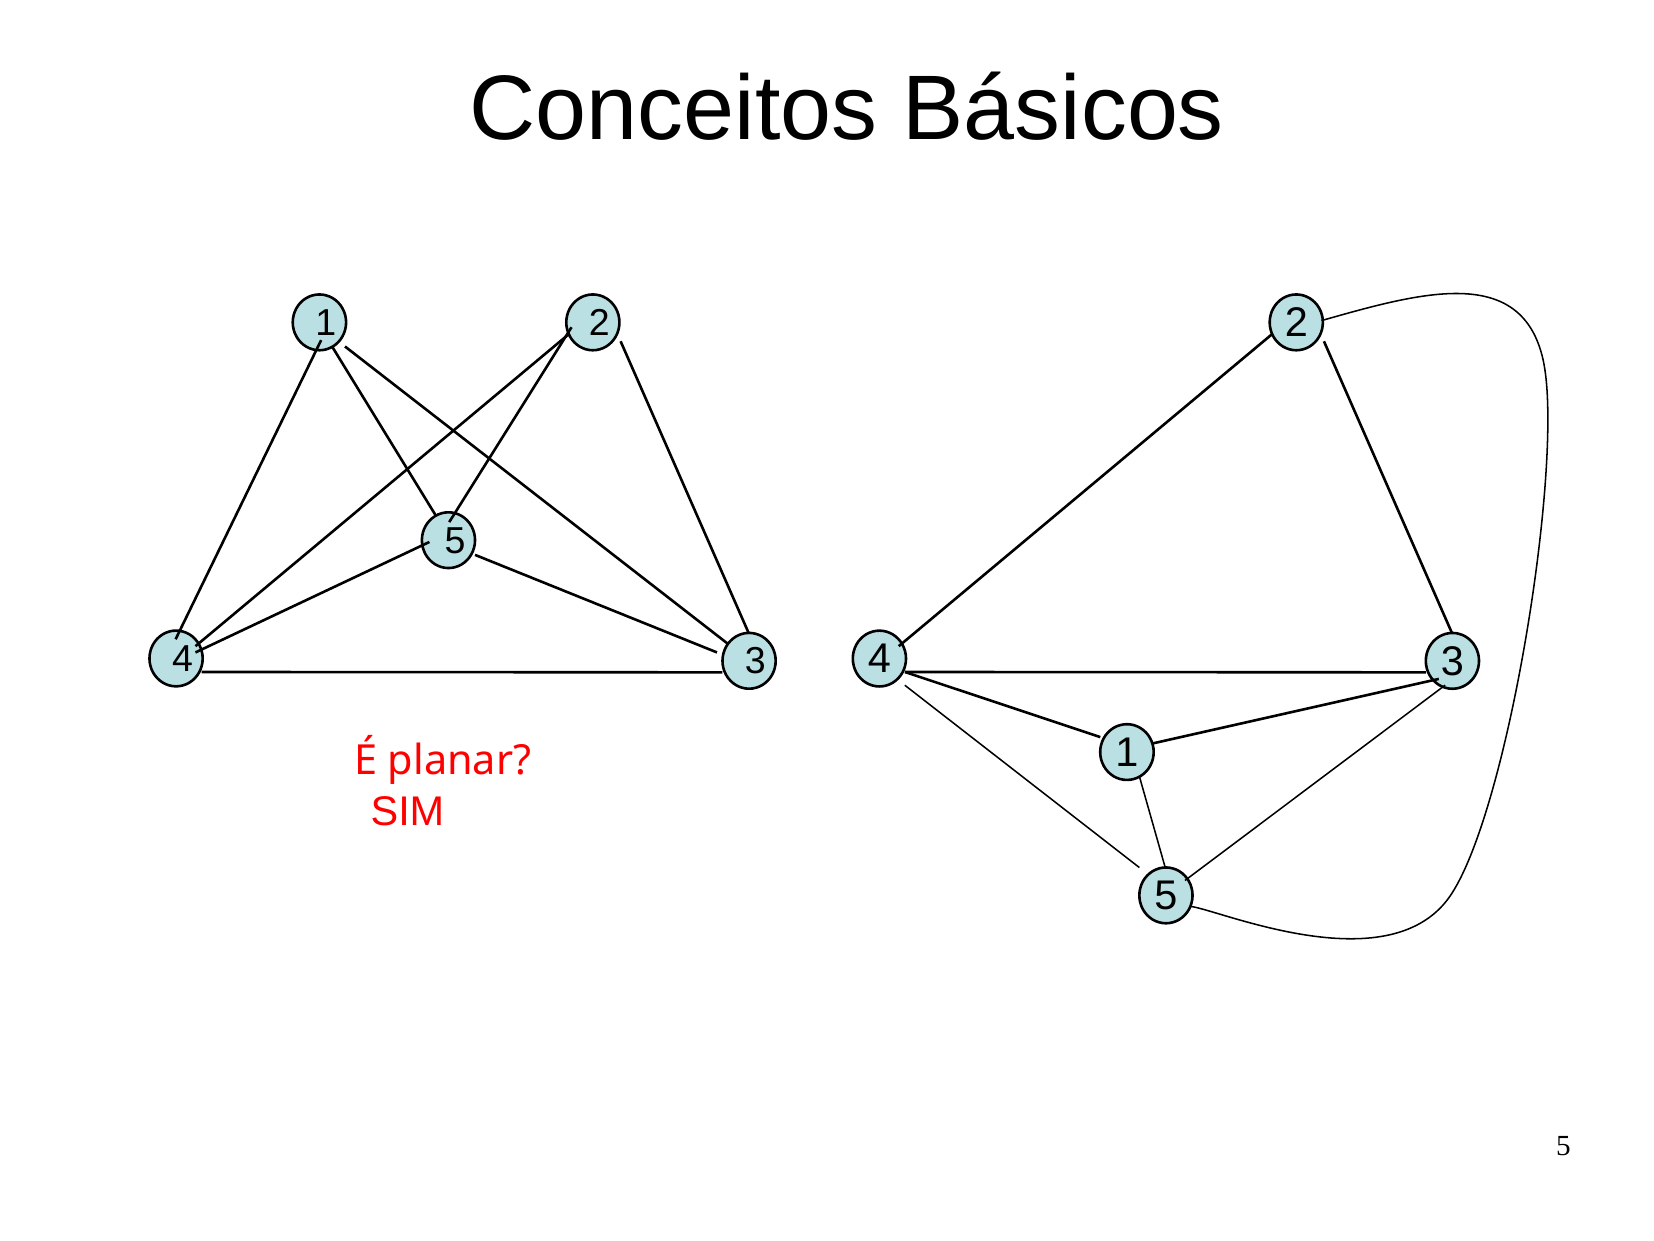

# Conceitos Básicos
1
2
5
4
3
2
4
3
É planar?
1
SIM
5
5